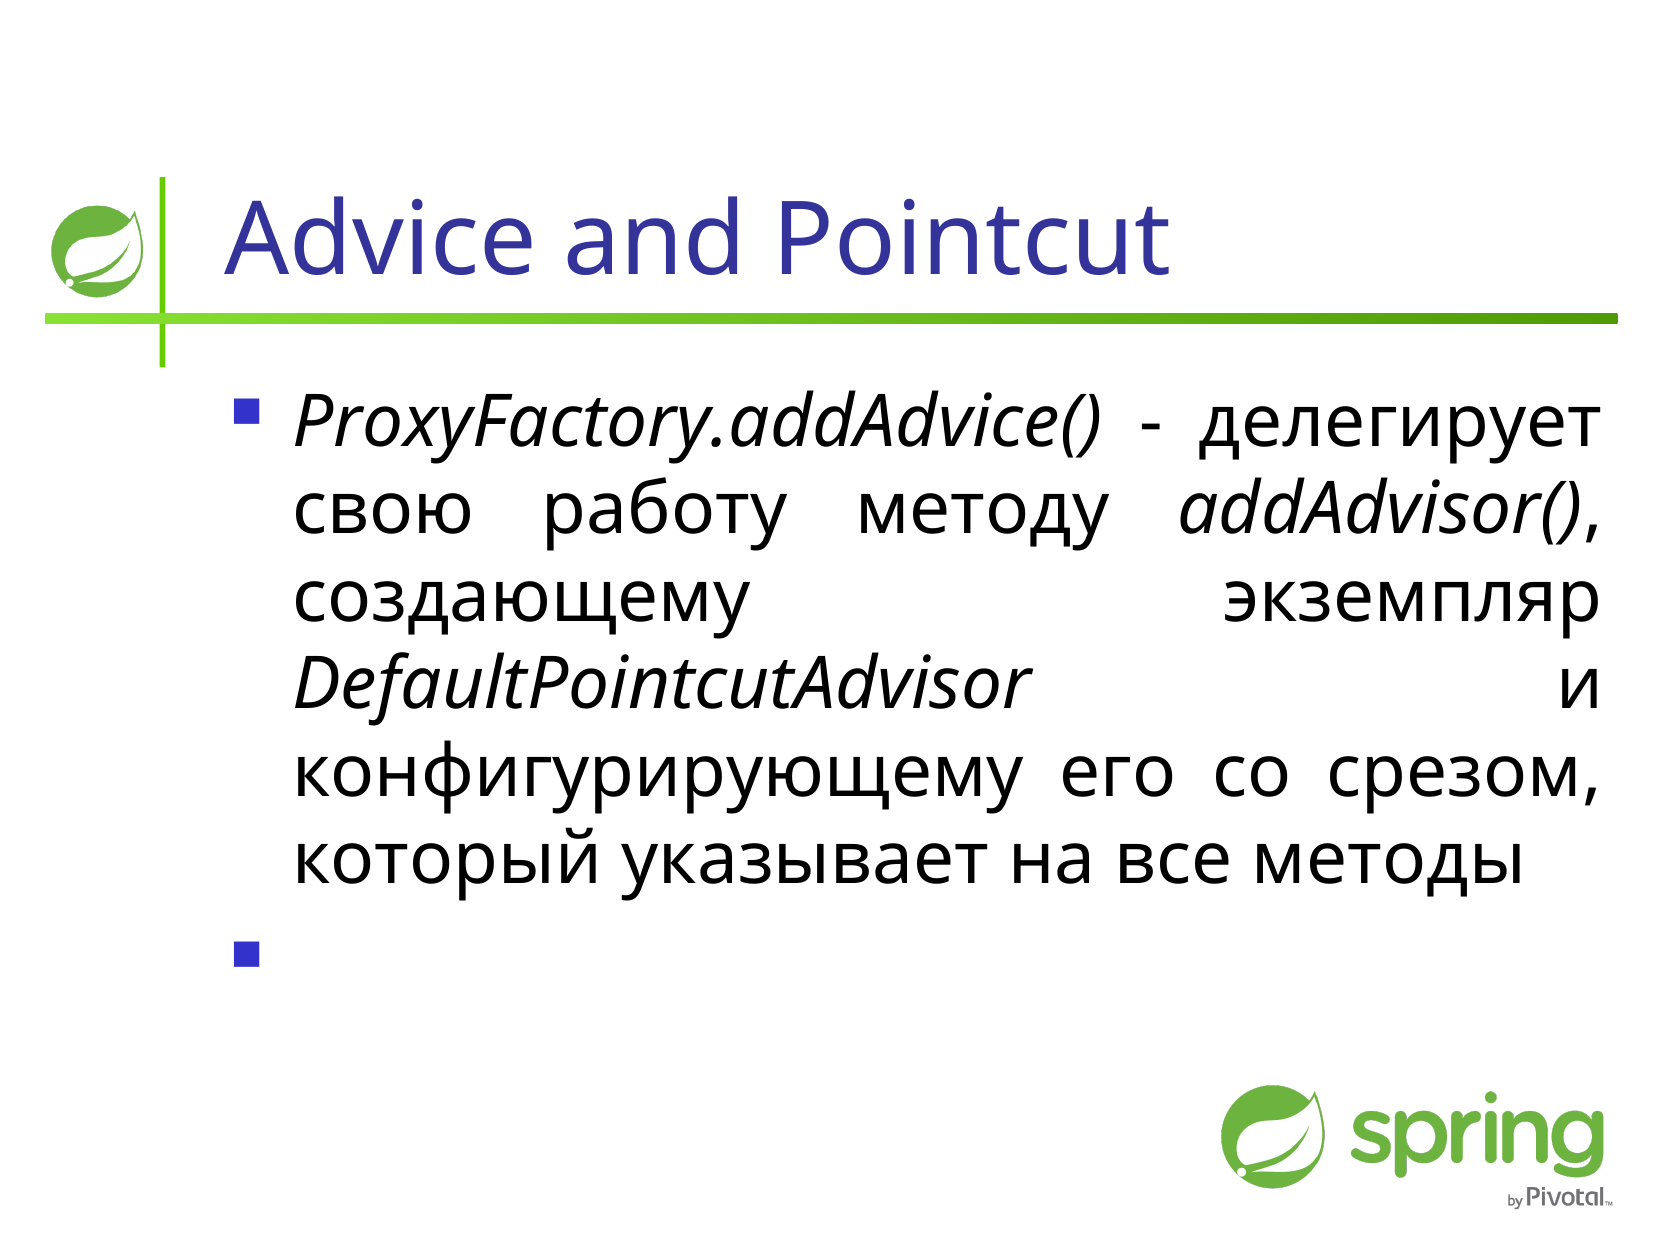

# Advice and Pointcut
ProxyFactory.addAdvice() - делегирует свою работу методу addAdvisor(), создающему экземпляр DefaultPointcutAdvisor и конфигурирующему его со срезом, который указывает на все методы